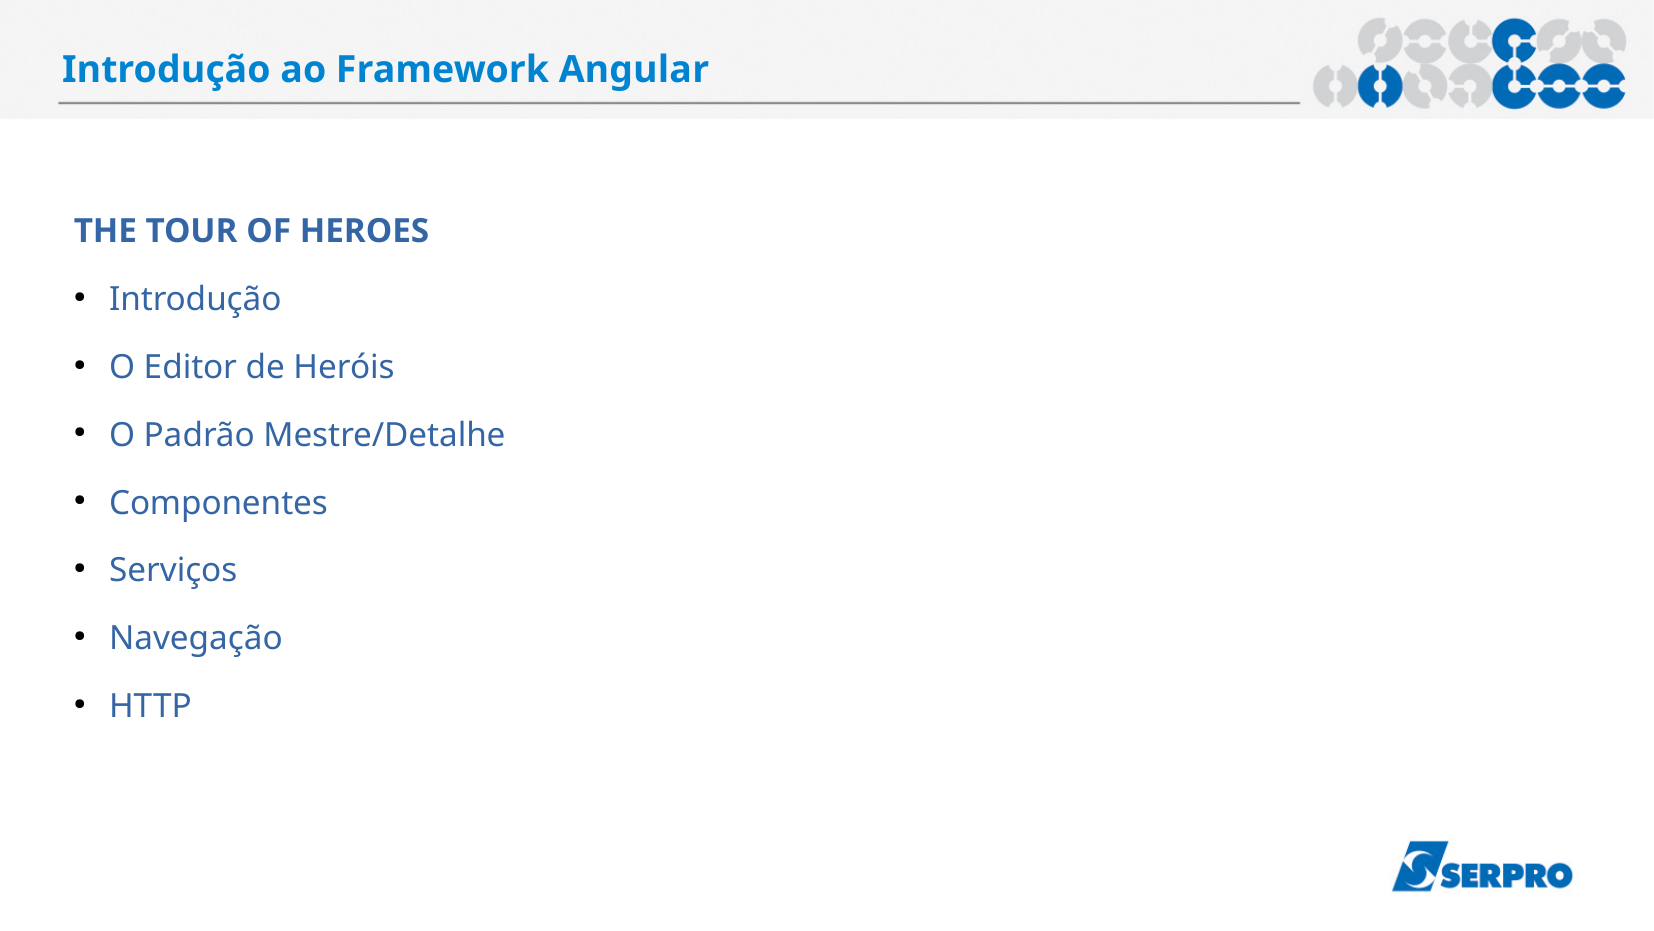

Introdução ao Framework Angular
THE TOUR OF HEROES
Introdução
O Editor de Heróis
O Padrão Mestre/Detalhe
Componentes
Serviços
Navegação
HTTP